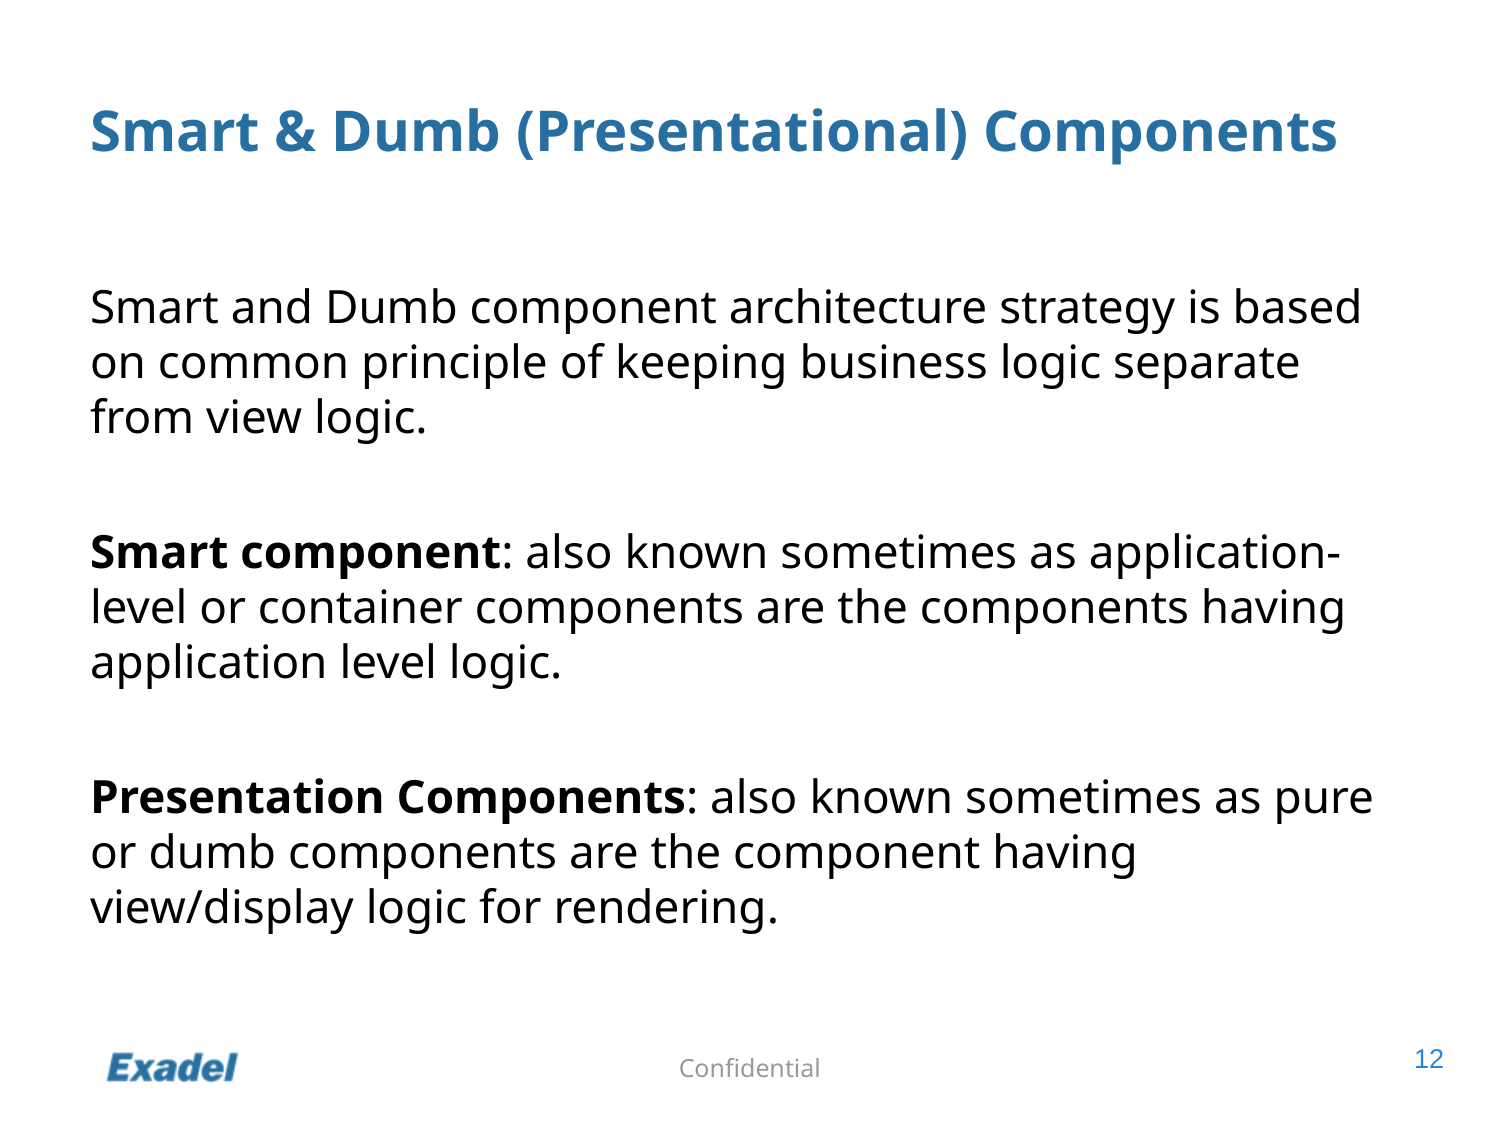

# Smart & Dumb (Presentational) Components
Smart and Dumb component architecture strategy is based on common principle of keeping business logic separate from view logic.
Smart component: also known sometimes as application-level or container components are the components having application level logic.
Presentation Components: also known sometimes as pure or dumb components are the component having view/display logic for rendering.